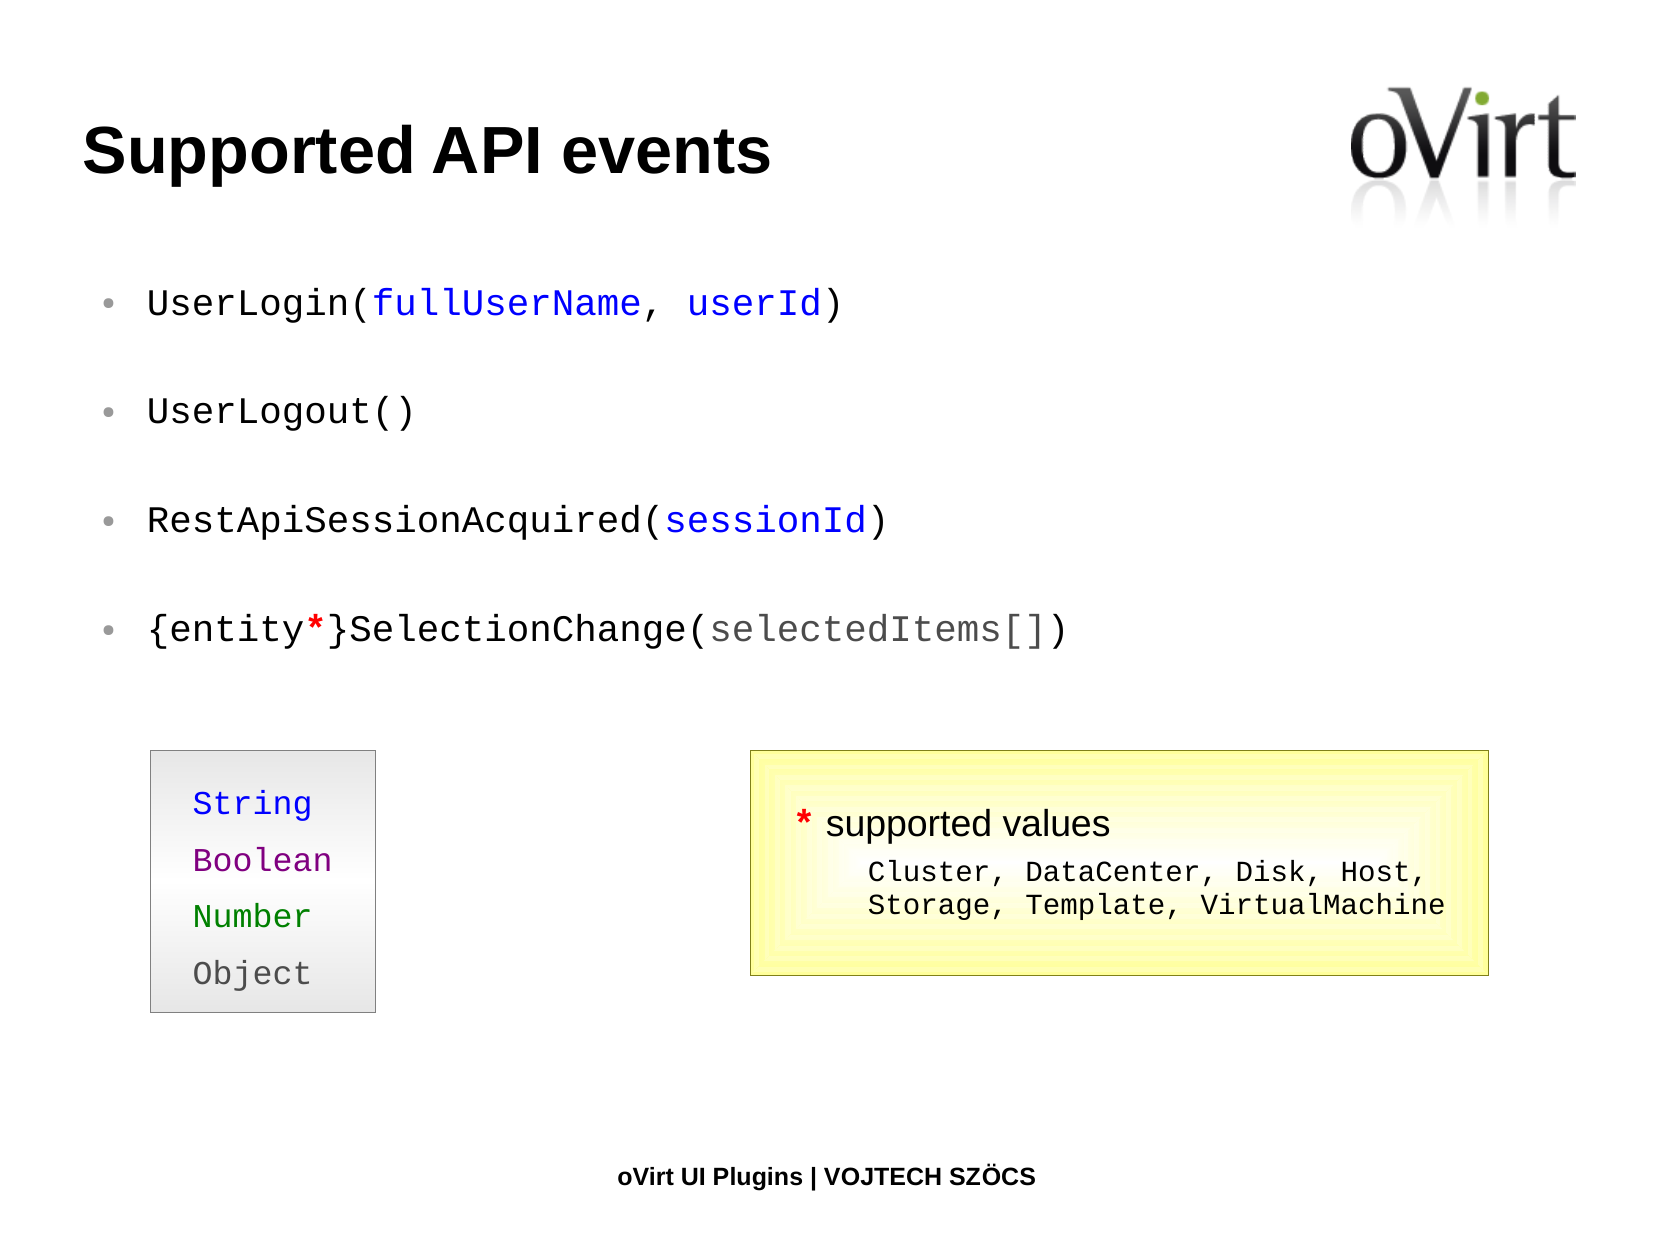

# Supported API events
UserLogin(fullUserName, userId)
UserLogout()
RestApiSessionAcquired(sessionId)
{entity*}SelectionChange(selectedItems[])
* supported values
	Cluster, DataCenter, Disk, Host,
	Storage, Template, VirtualMachine
String
Boolean
Number
Object